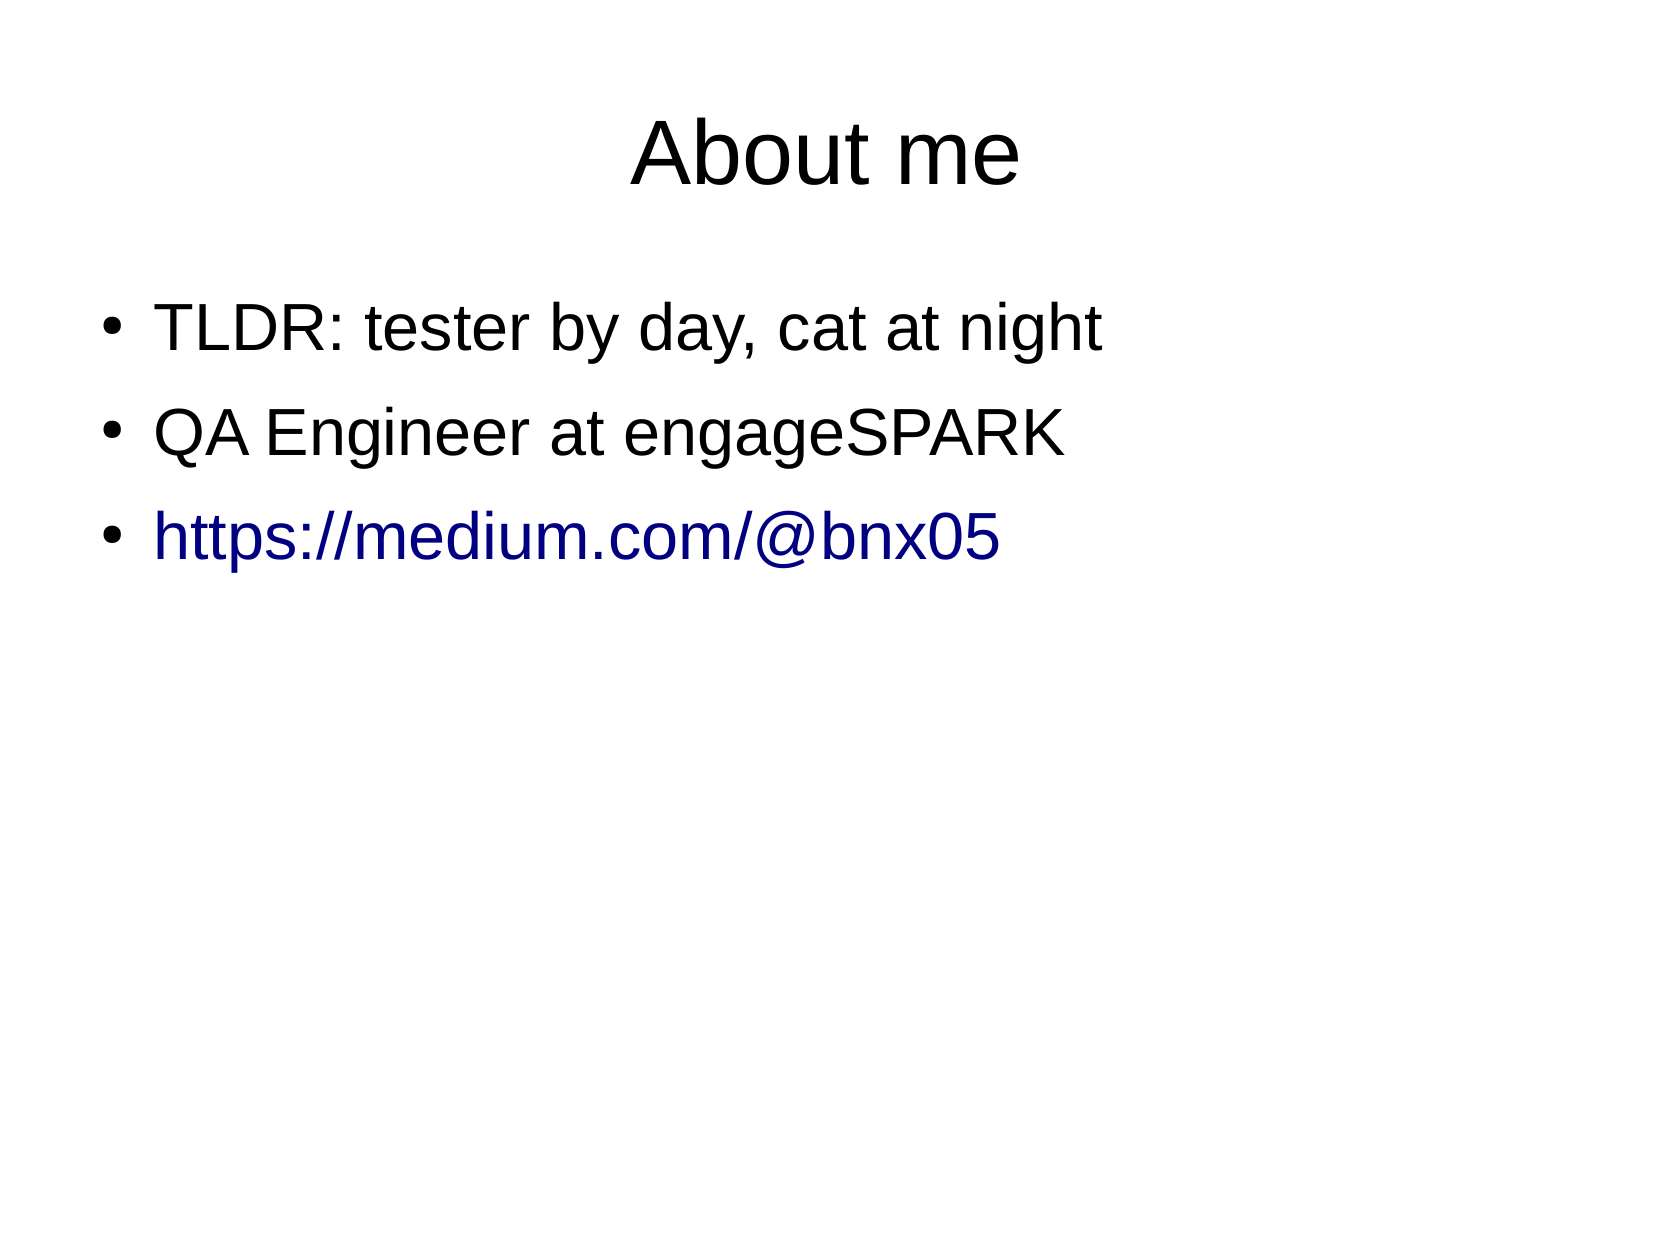

# About me
TLDR: tester by day, cat at night
QA Engineer at engageSPARK
https://medium.com/@bnx05